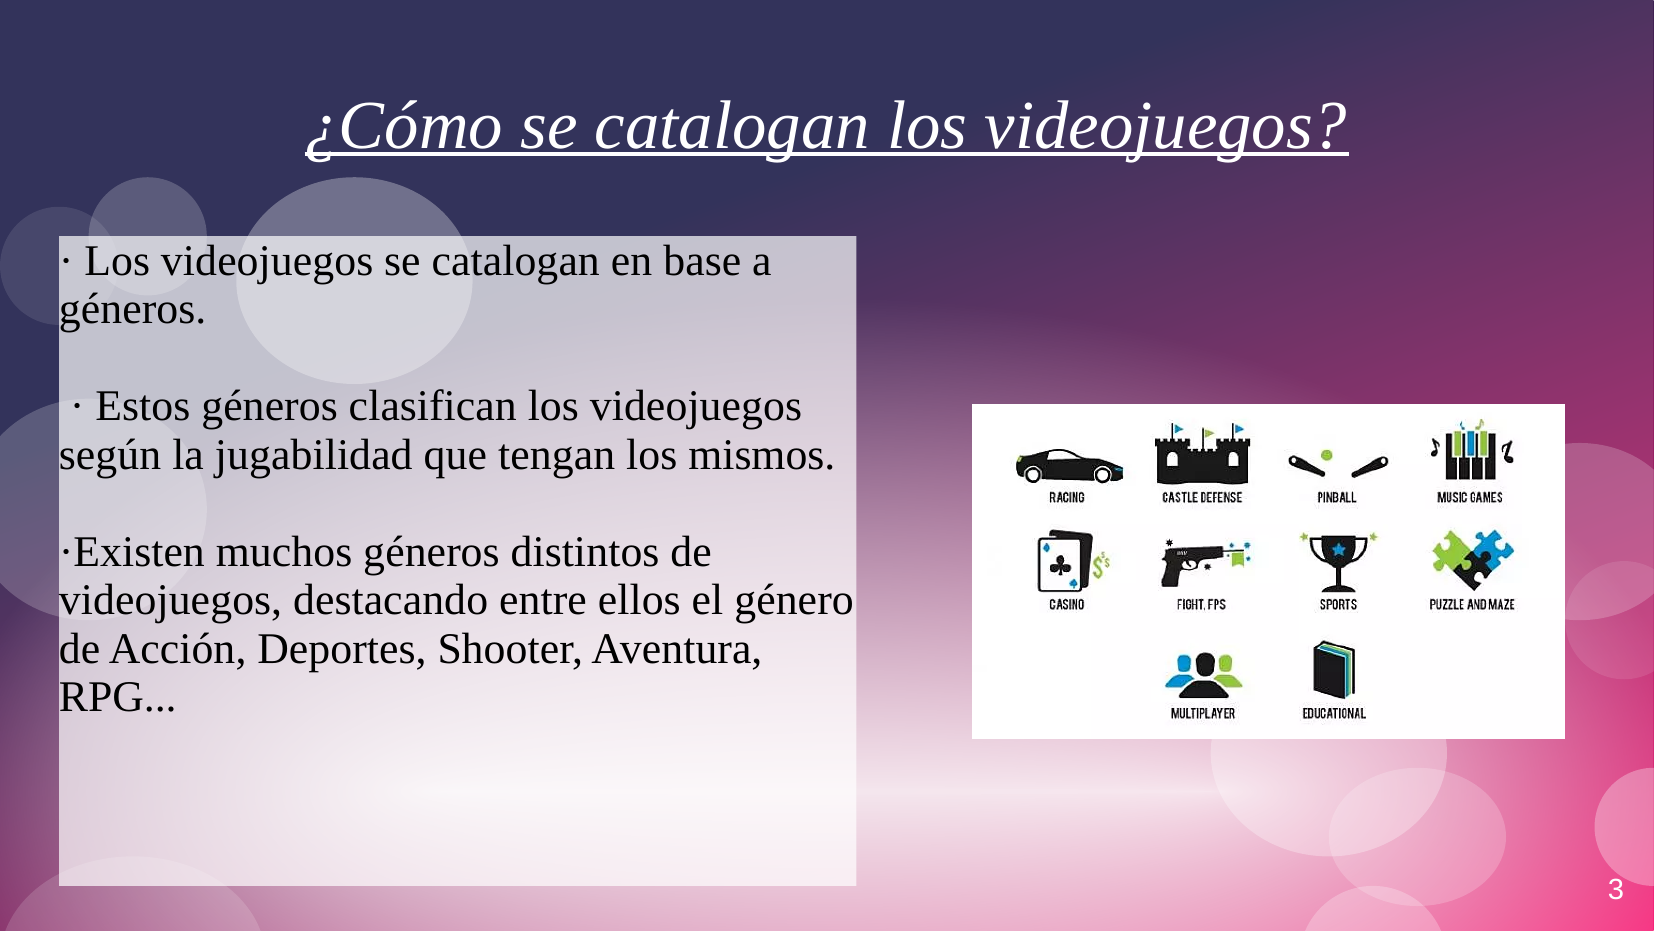

# ¿Cómo se catalogan los videojuegos?
· Los videojuegos se catalogan en base a géneros.
 · Estos géneros clasifican los videojuegos según la jugabilidad que tengan los mismos.
·Existen muchos géneros distintos de videojuegos, destacando entre ellos el género de Acción, Deportes, Shooter, Aventura, RPG...